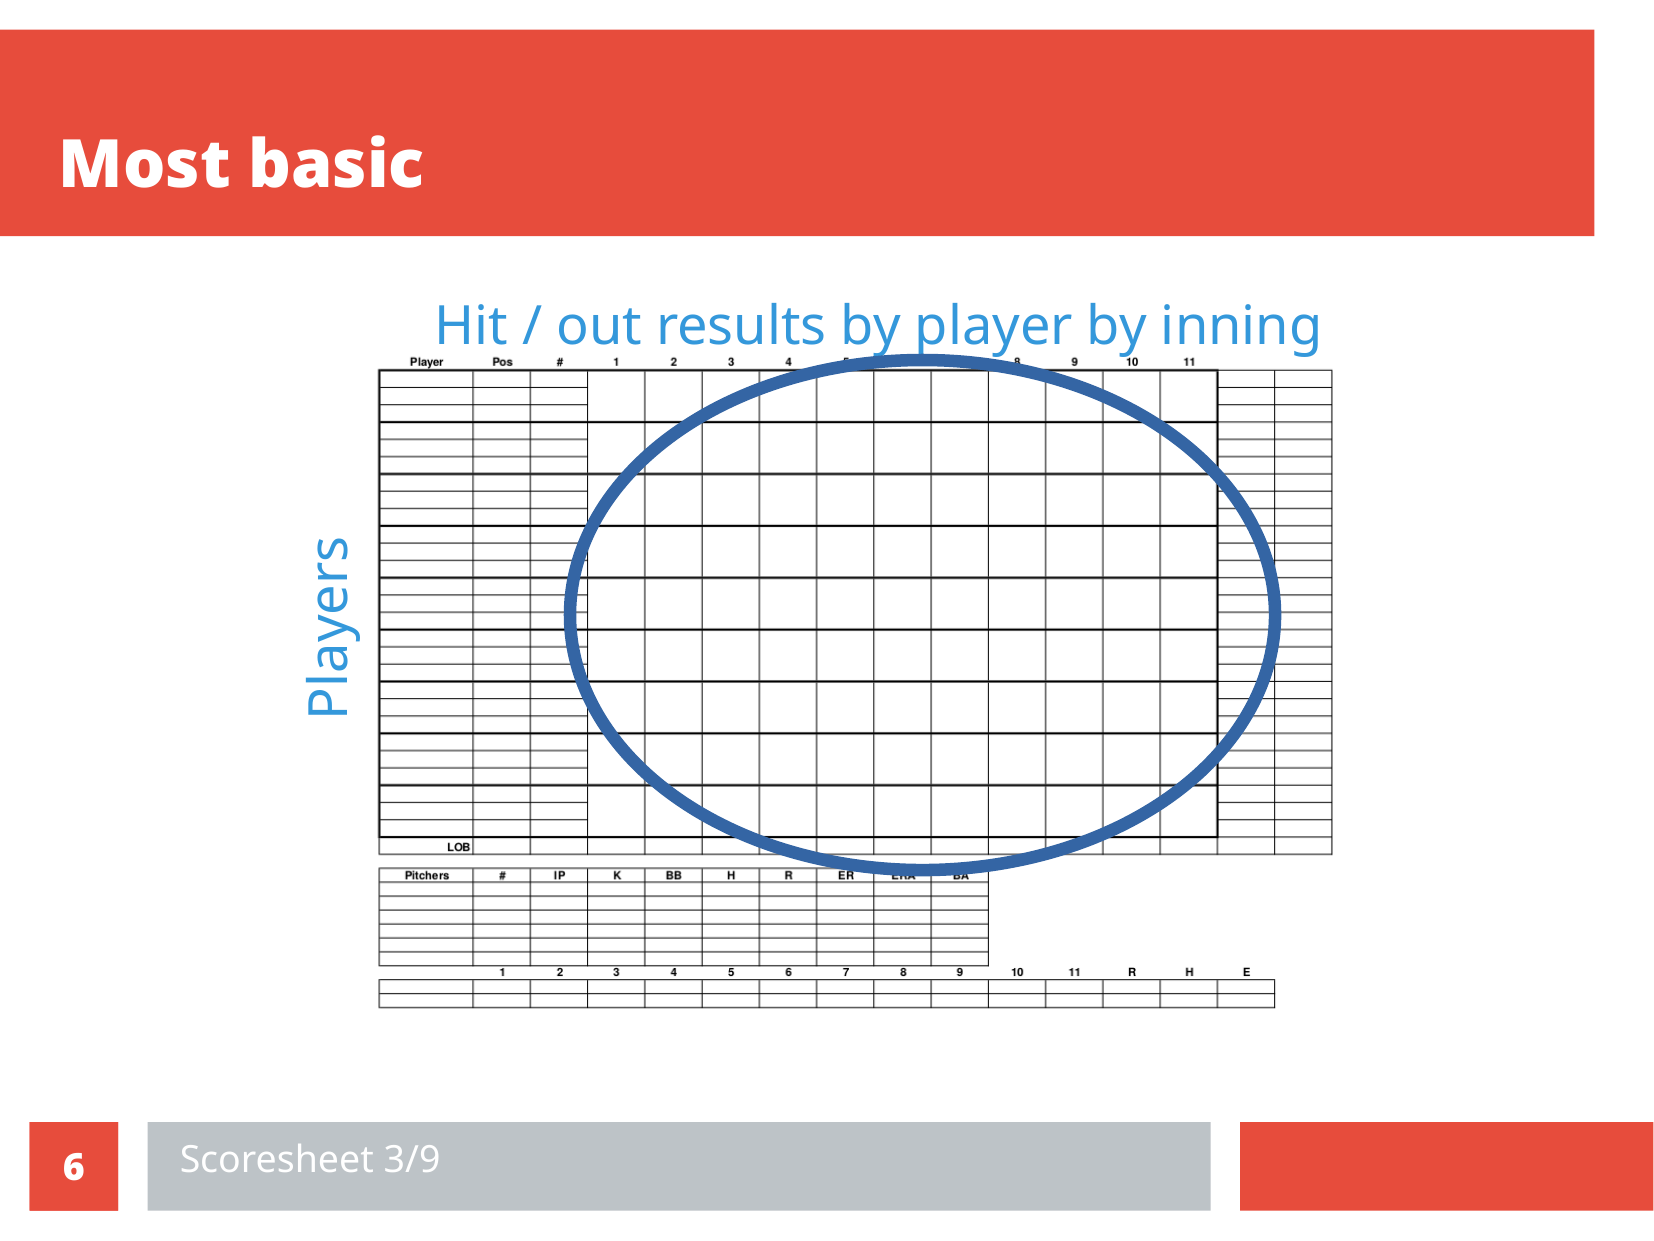

# Most basic
Hit / out results by player by inning
Players
6
Scoresheet 3/9